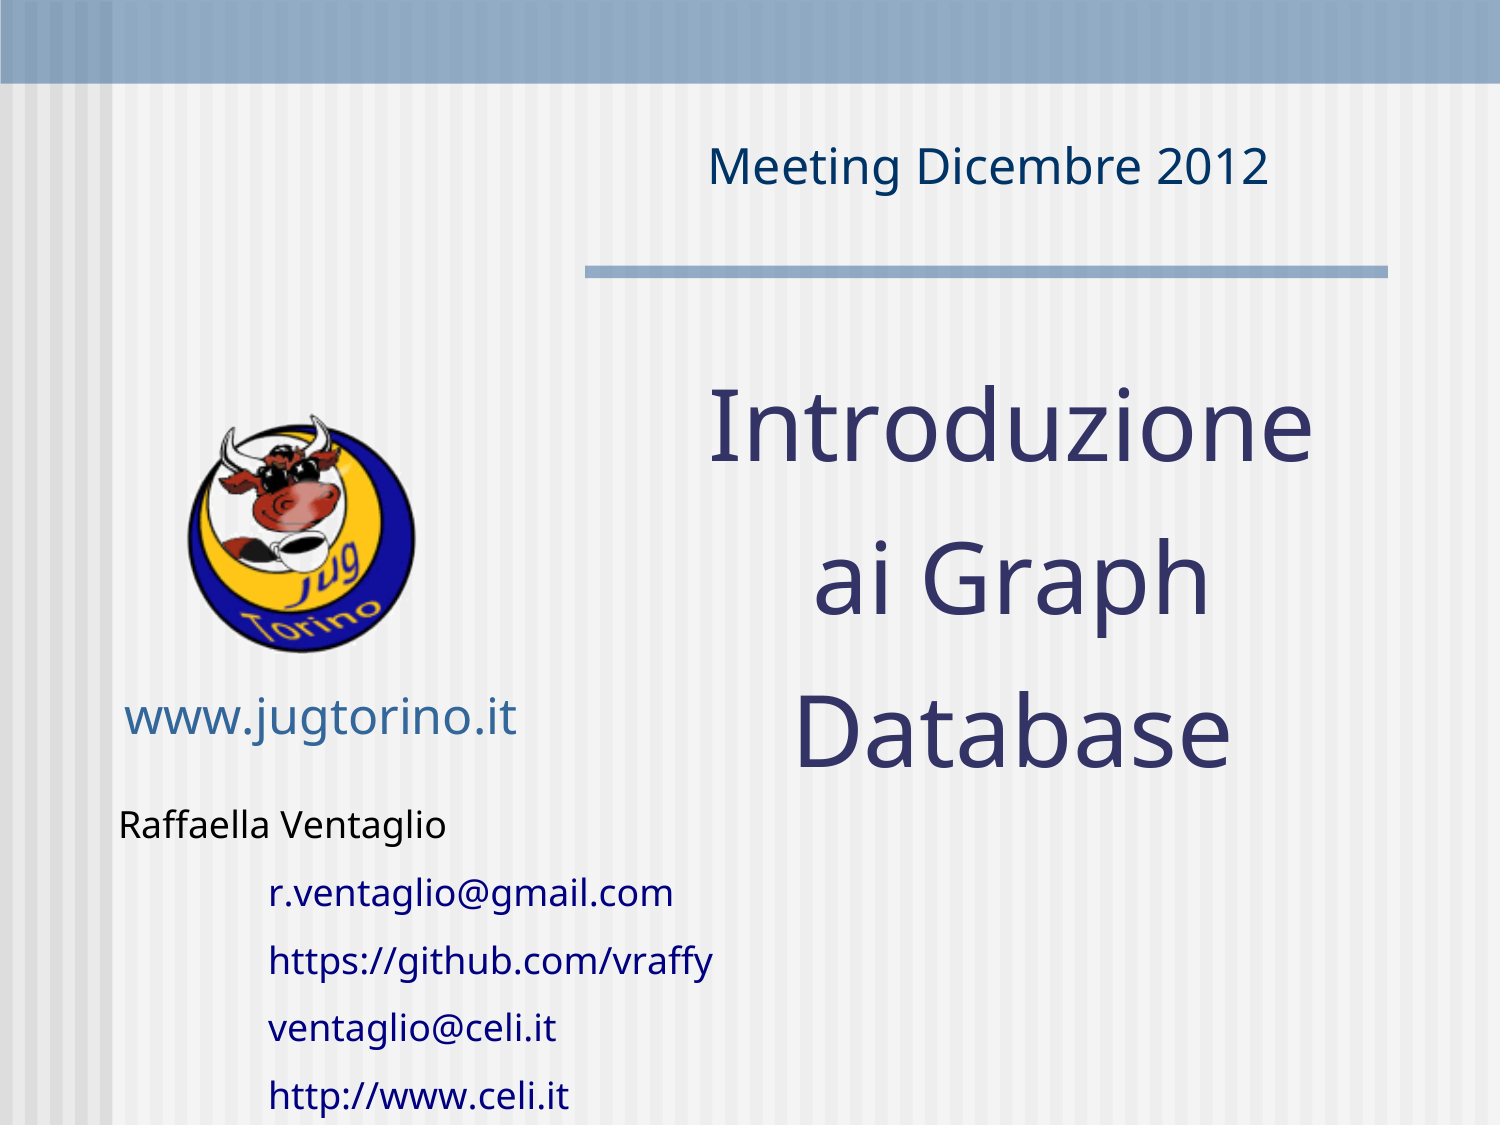

# Meeting Dicembre 2012
Introduzione
ai Graph
Database
Raffaella Ventaglio
	r.ventaglio@gmail.com
	https://github.com/vraffy
	ventaglio@celi.it
	http://www.celi.it